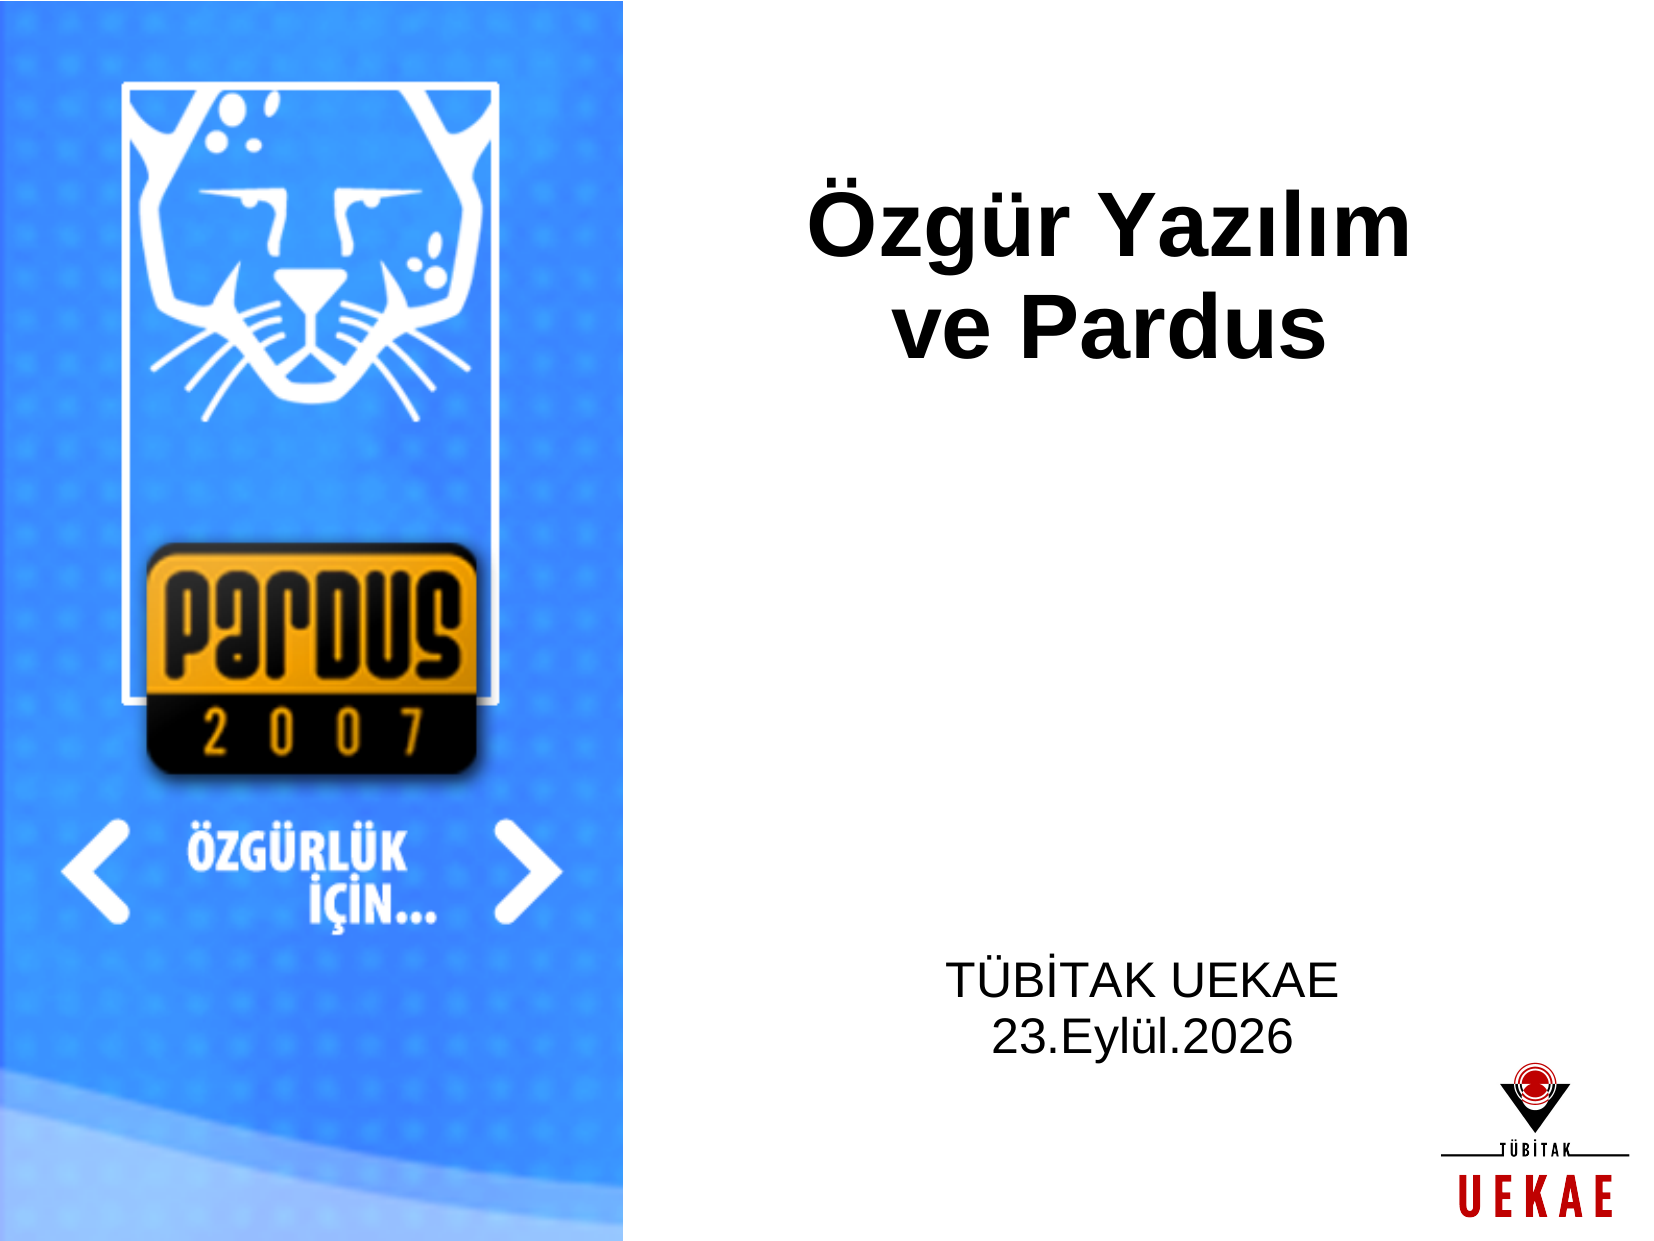

# Özgür Yazılım ve Pardus
TÜBİTAK UEKAE
21.Ağustos.2026